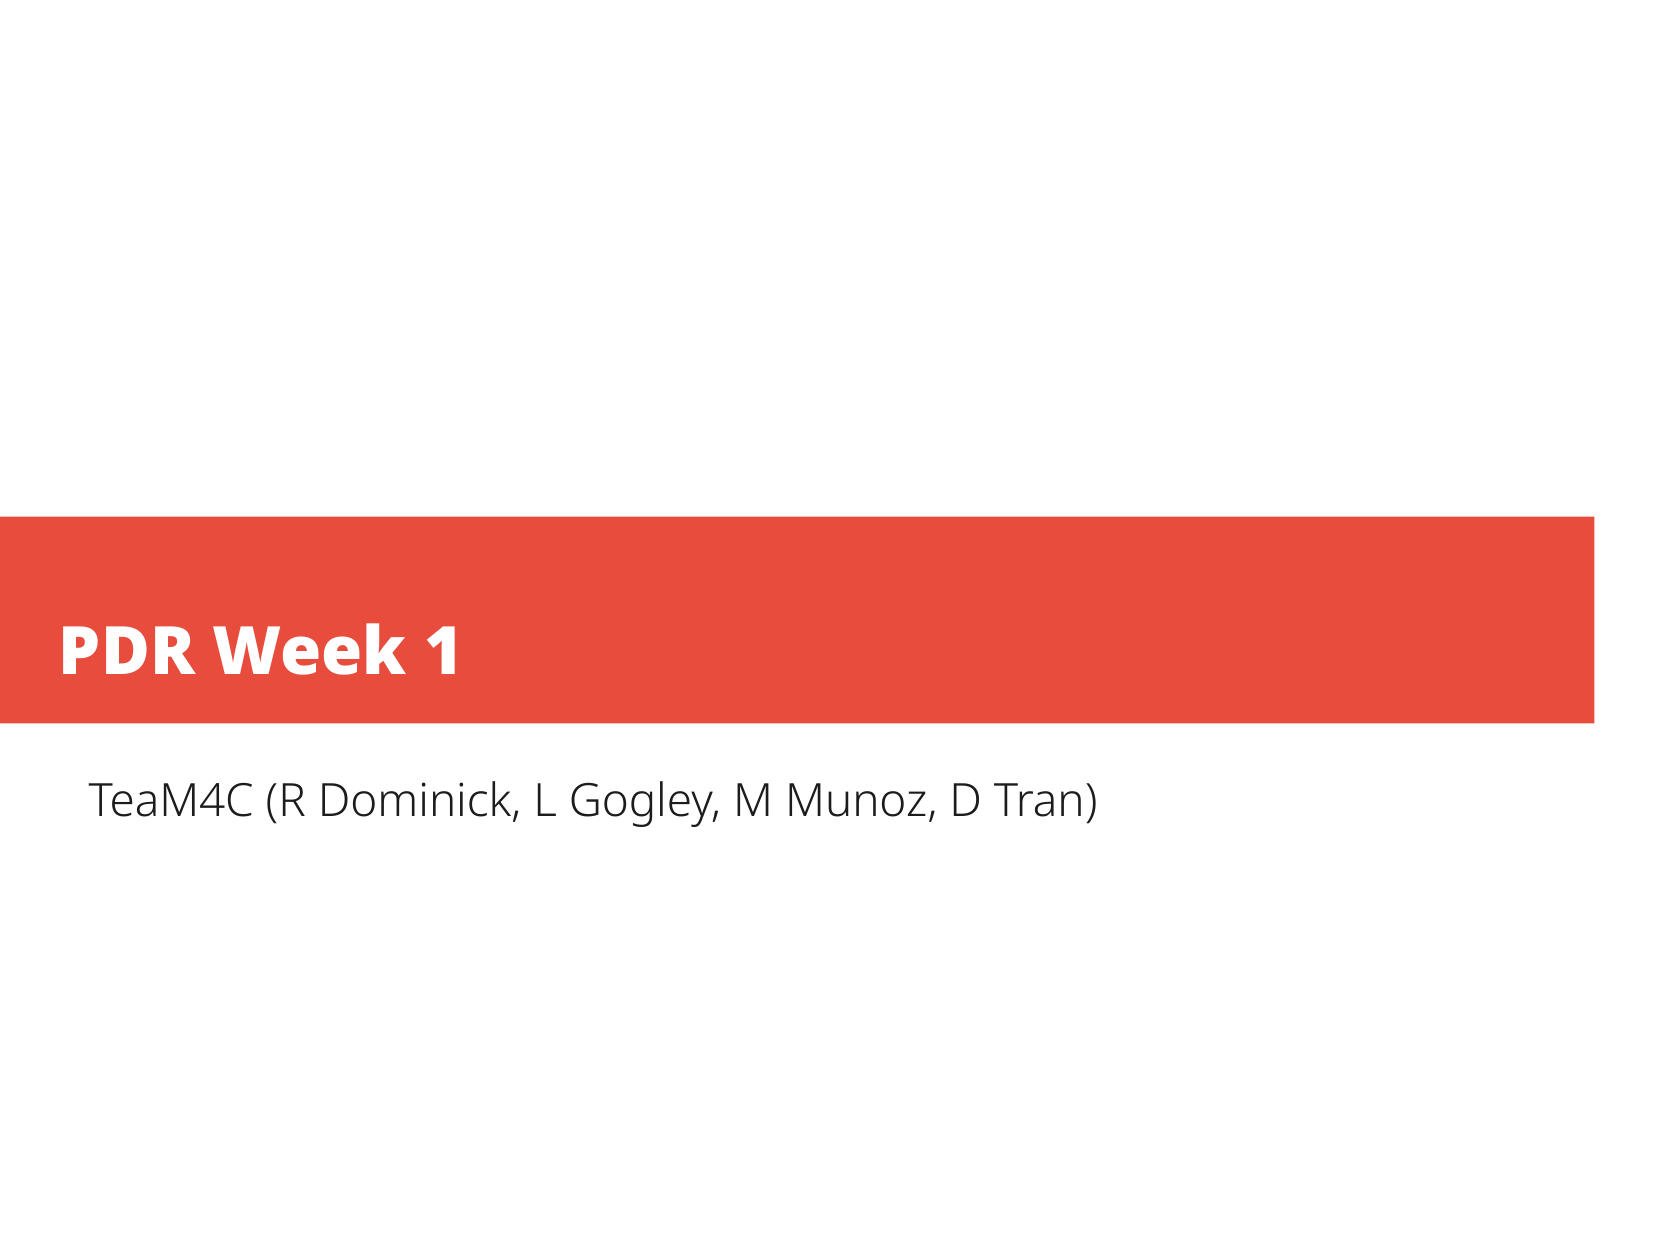

# PDR Week 1
TeaM4C (R Dominick, L Gogley, M Munoz, D Tran)